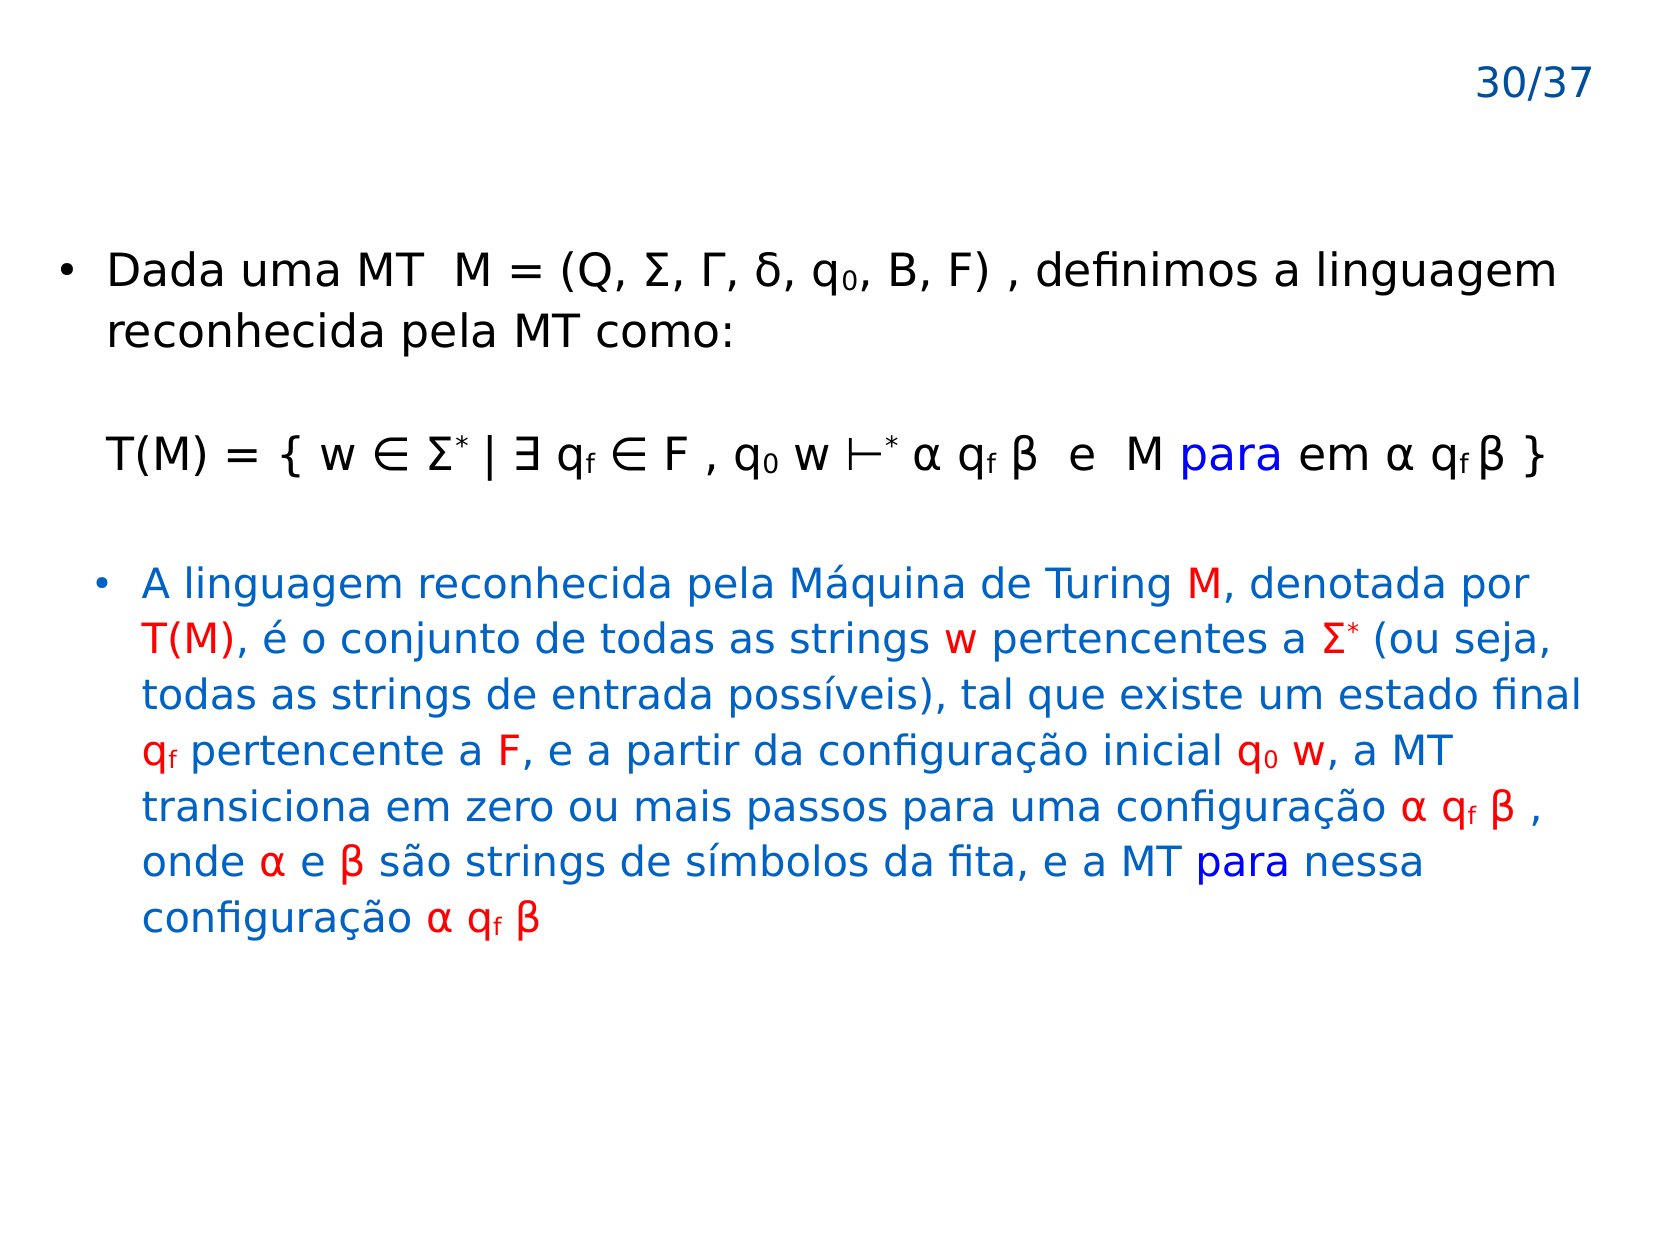

#
30
Dada uma MT M = (Q, Σ, Γ, δ, q0, B, F) , definimos a linguagem reconhecida pela MT como:
T(M) = { w ∈ Σ* | ∃ qf ∈ F , q0 w ⊢* α qf β e M para em α qf β }
A linguagem reconhecida pela Máquina de Turing M, denotada por T(M), é o conjunto de todas as strings w pertencentes a Σ* (ou seja, todas as strings de entrada possíveis), tal que existe um estado final qf pertencente a F, e a partir da configuração inicial q0 w, a MT transiciona em zero ou mais passos para uma configuração α qf β , onde α e β são strings de símbolos da fita, e a MT para nessa configuração α qf β